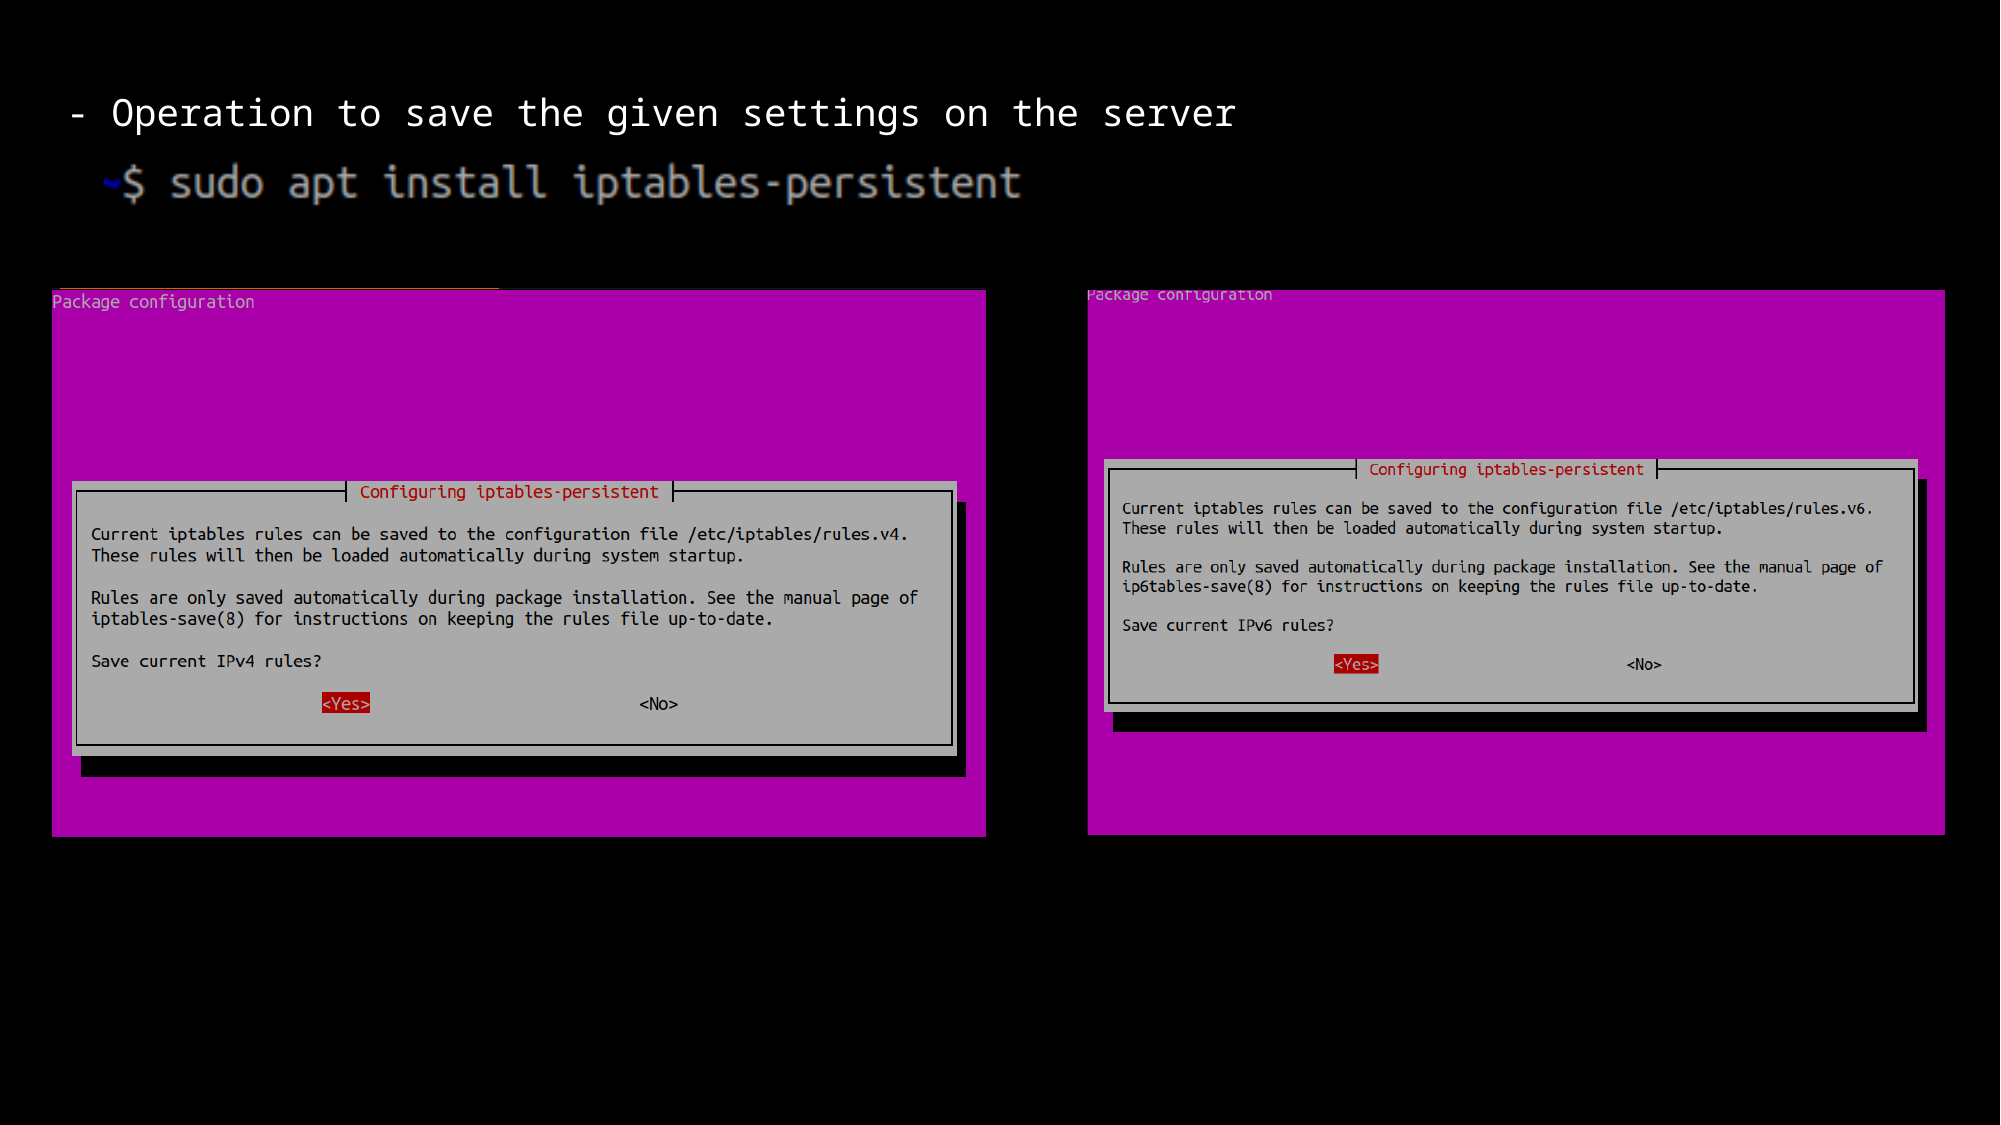

- Operation to save the given settings on the server